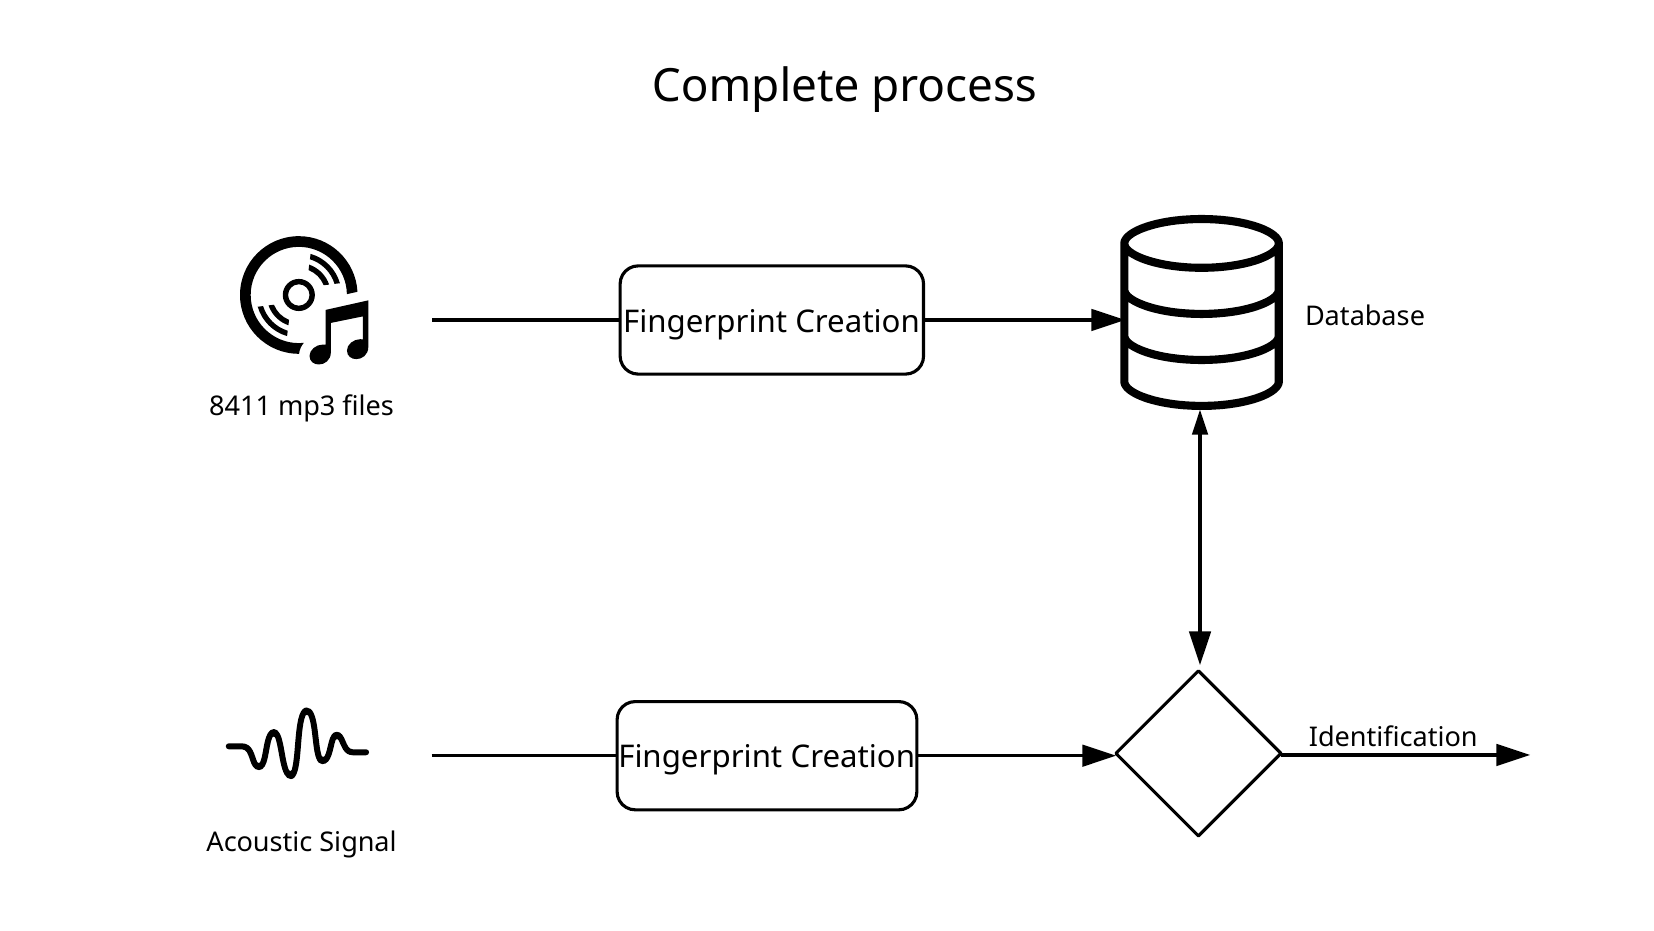

Complete process
Database
Identification
8411 mp3 files
Fingerprint Creation
Acoustic Signal
Fingerprint Creation